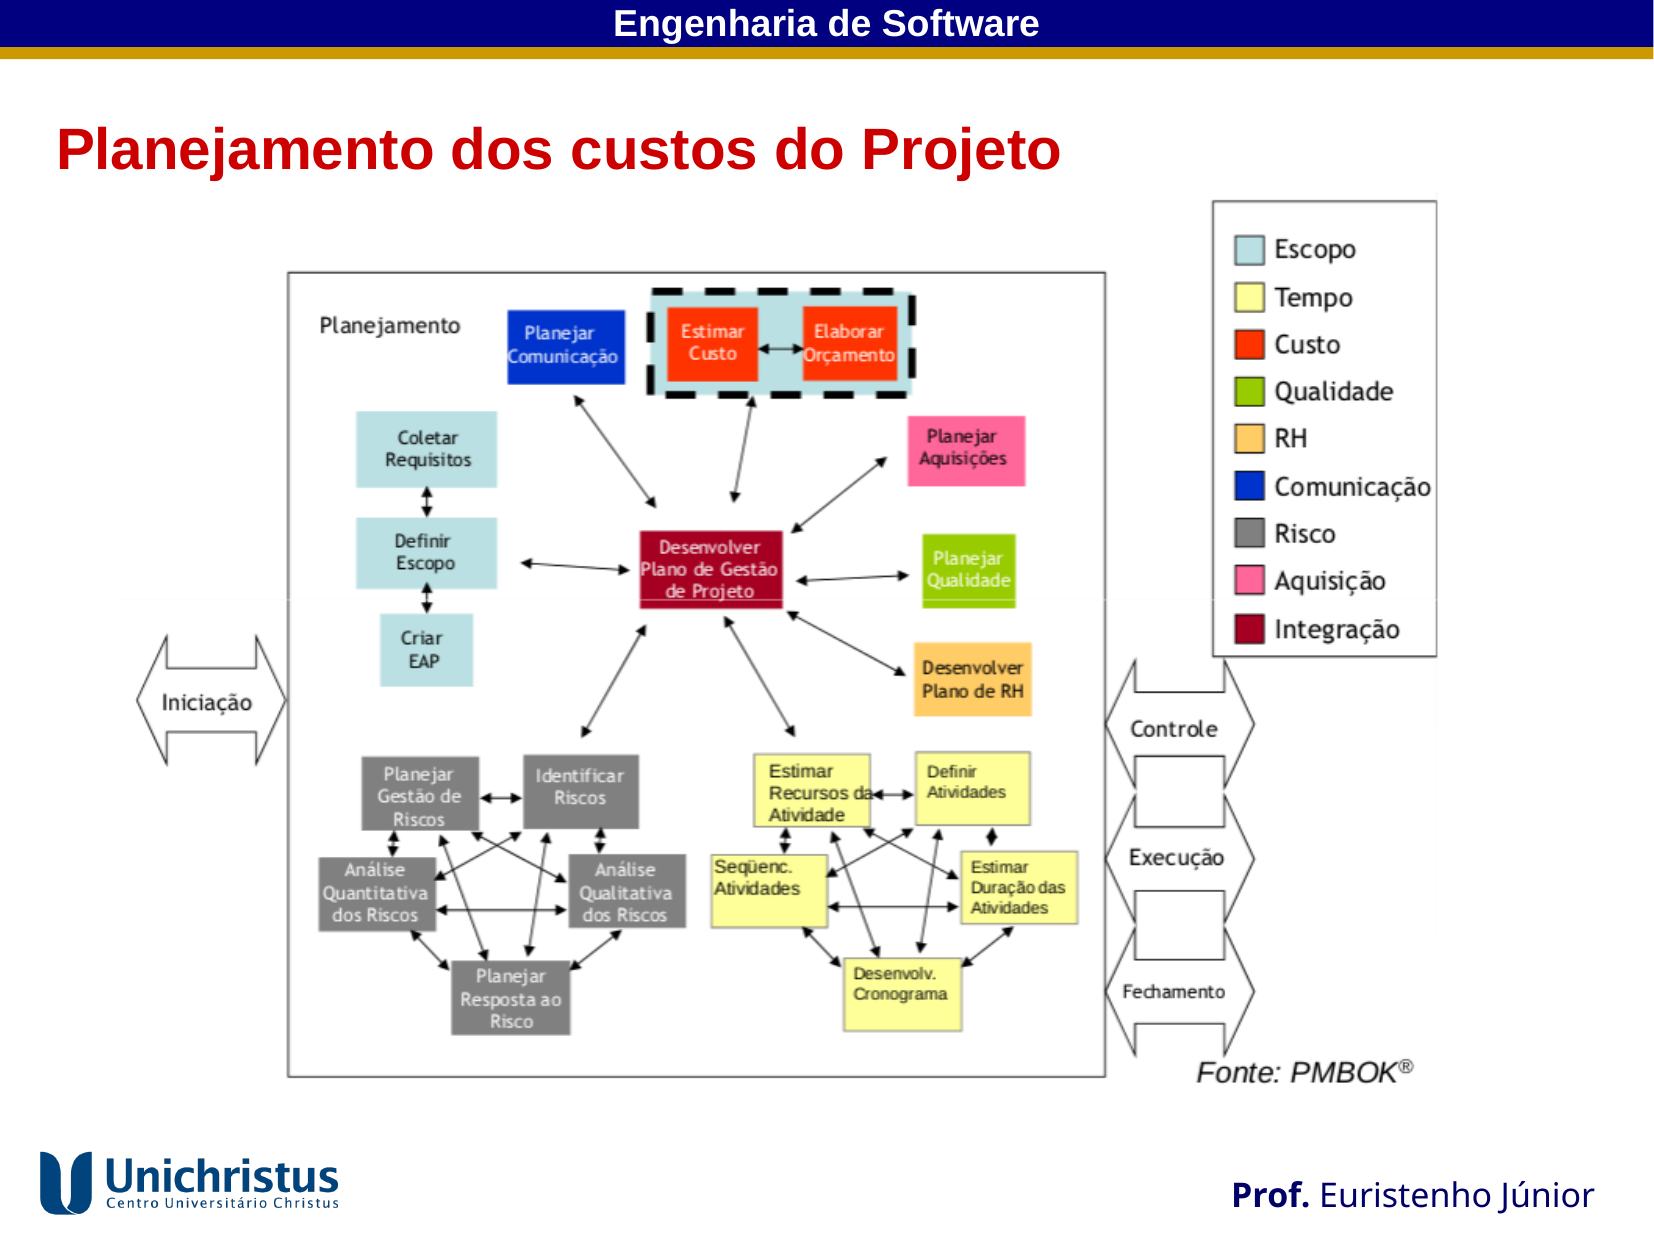

Engenharia de Software
Planejamento dos custos do Projeto
Prof. Euristenho Júnior